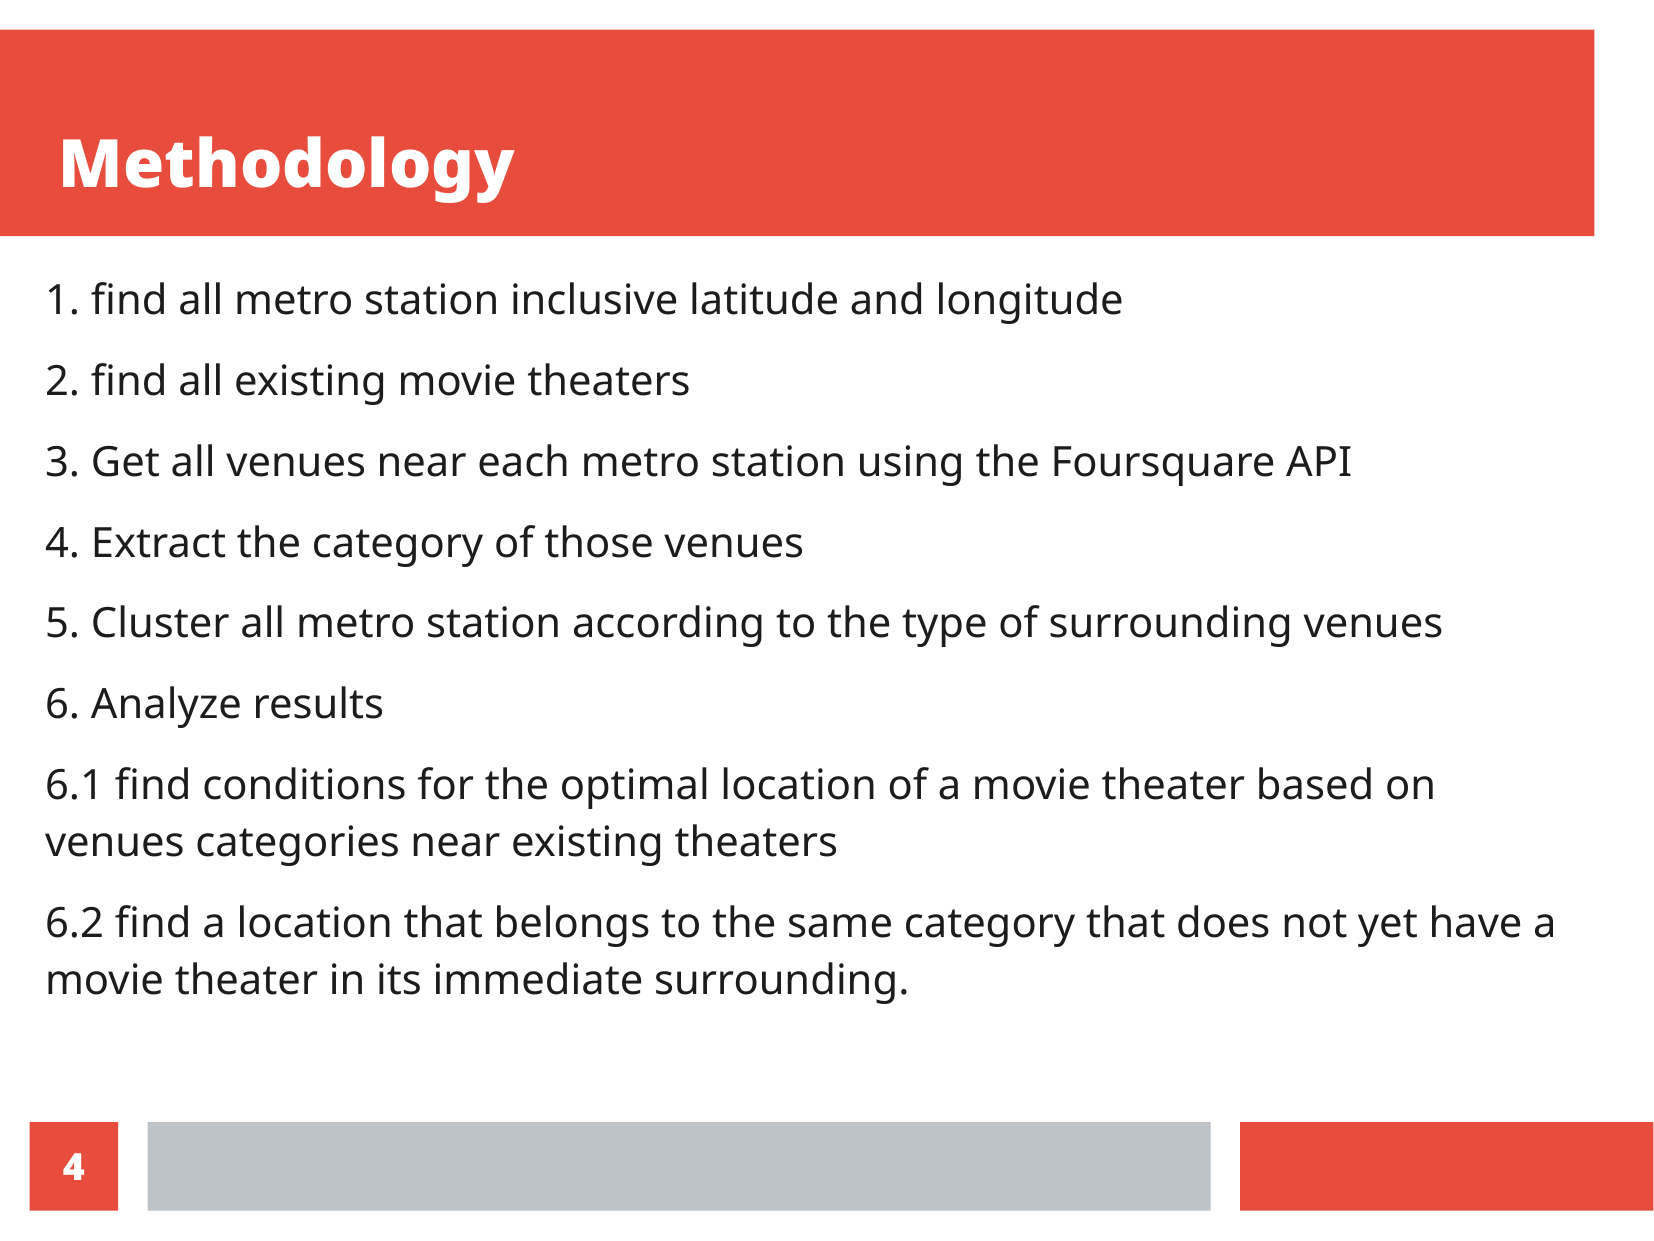

# Methodology
1. find all metro station inclusive latitude and longitude
2. find all existing movie theaters
3. Get all venues near each metro station using the Foursquare API
4. Extract the category of those venues
5. Cluster all metro station according to the type of surrounding venues
6. Analyze results
6.1 find conditions for the optimal location of a movie theater based on venues categories near existing theaters
6.2 find a location that belongs to the same category that does not yet have a movie theater in its immediate surrounding.
4